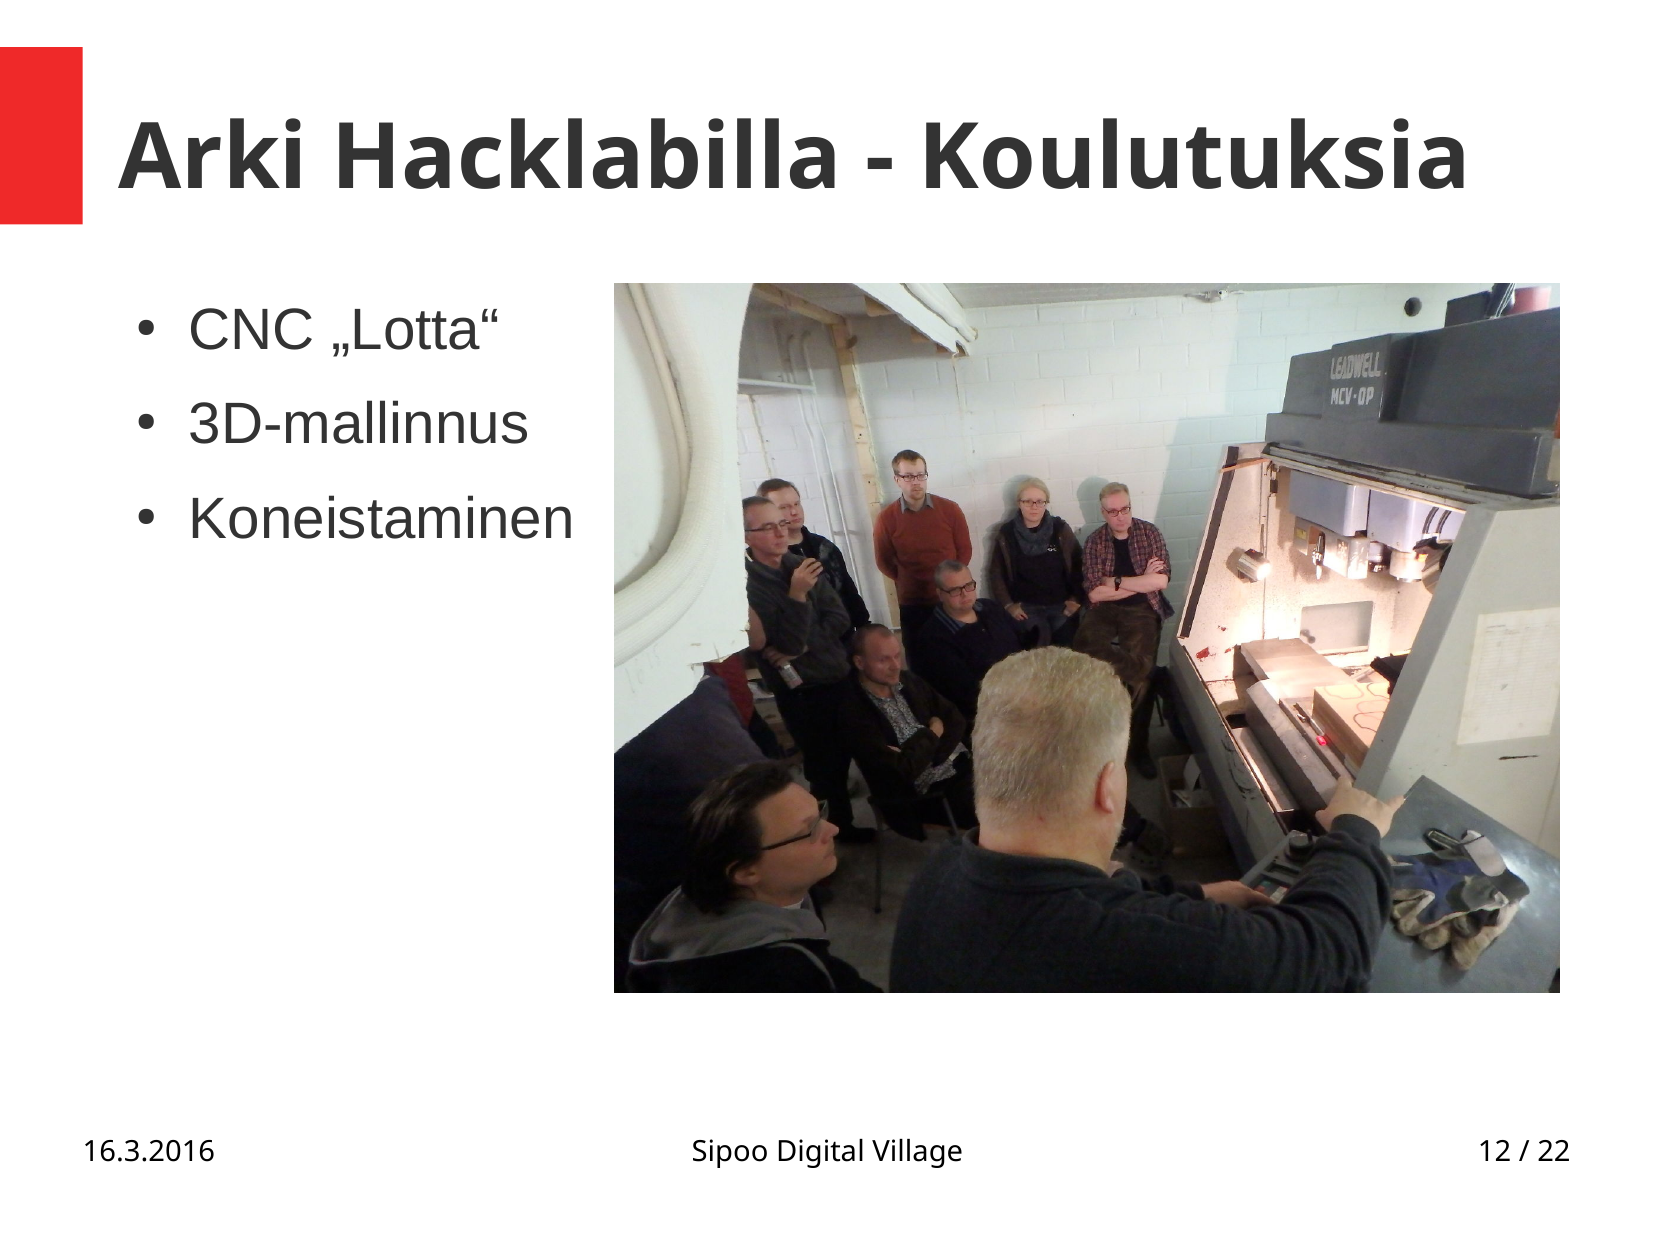

# Arki Hacklabilla - Koulutuksia
CNC „Lotta“
3D-mallinnus
Koneistaminen
12